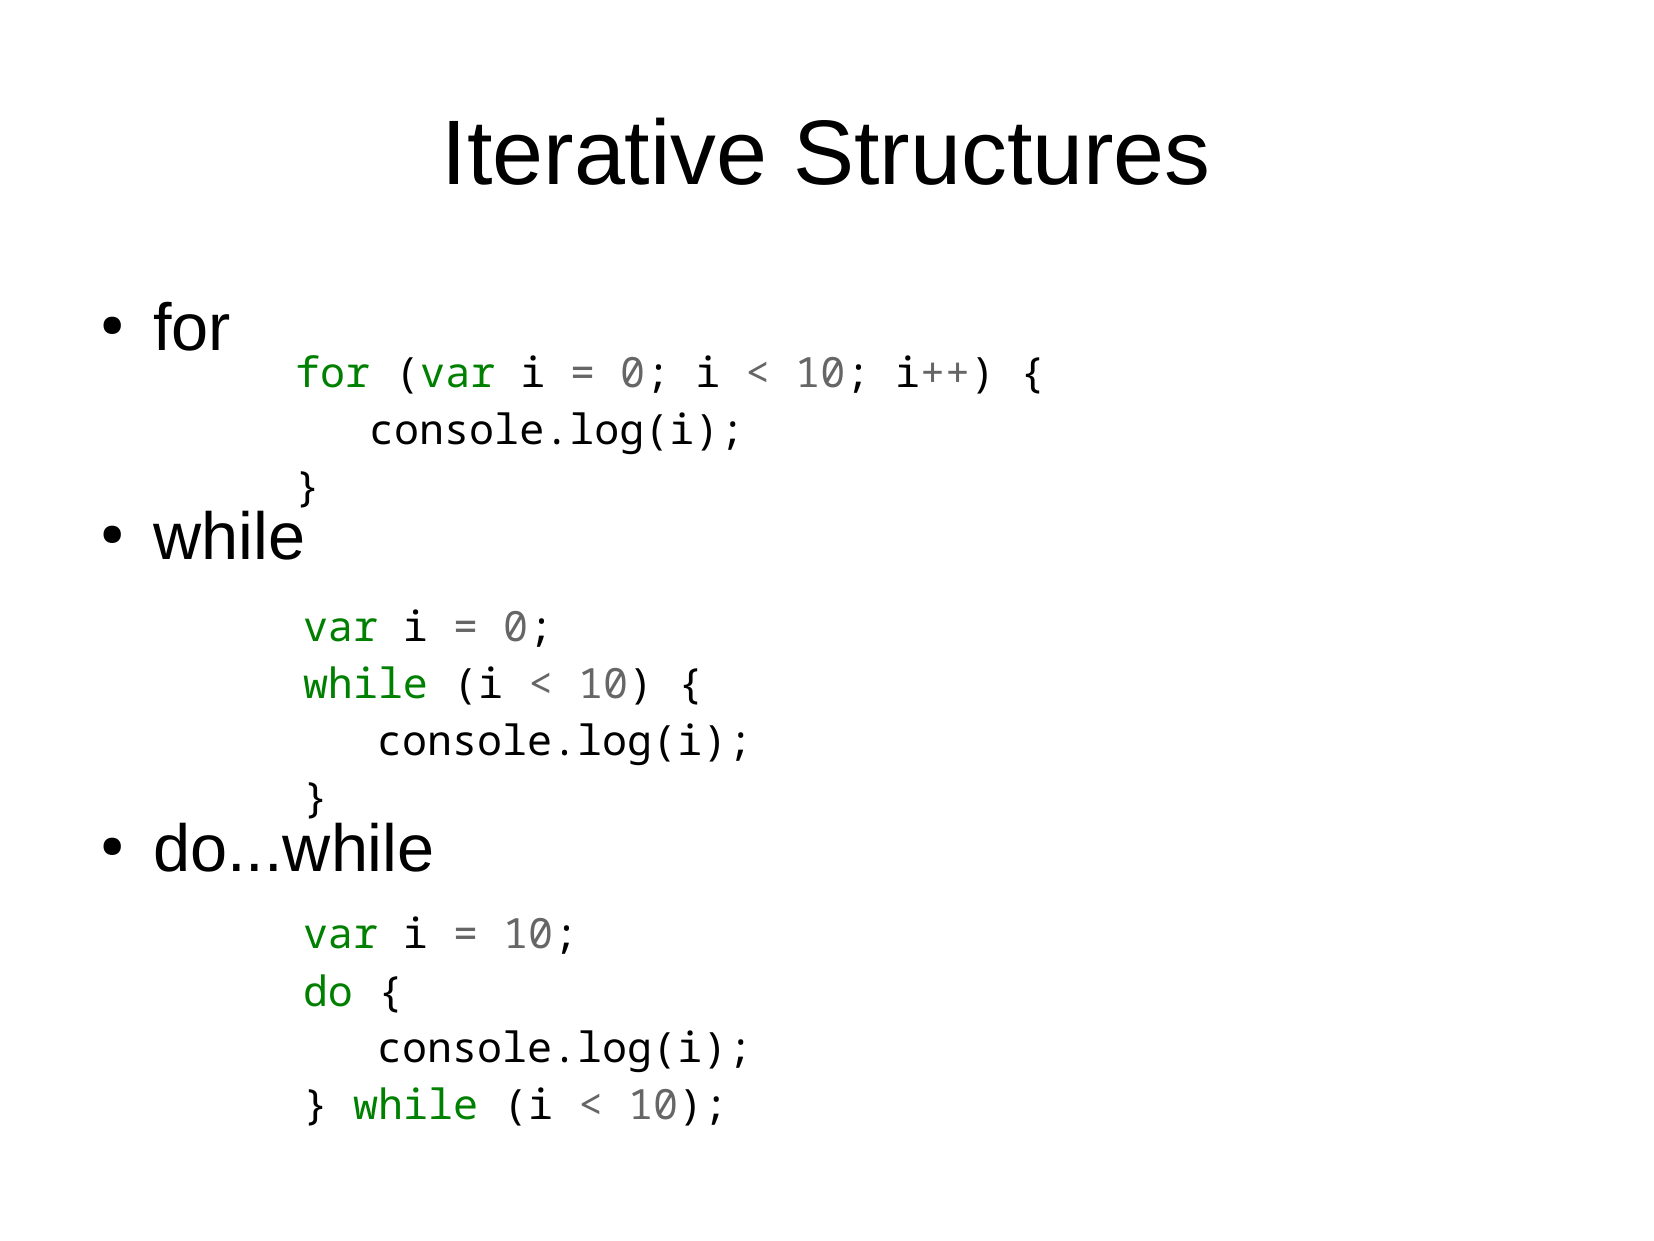

# Iterative Structures
for
while
do...while
for (var i = 0; i < 10; i++) {
	console.log(i);
}
var i = 0;
while (i < 10) {
	console.log(i);
}
var i = 10;
do {
	console.log(i);
} while (i < 10);